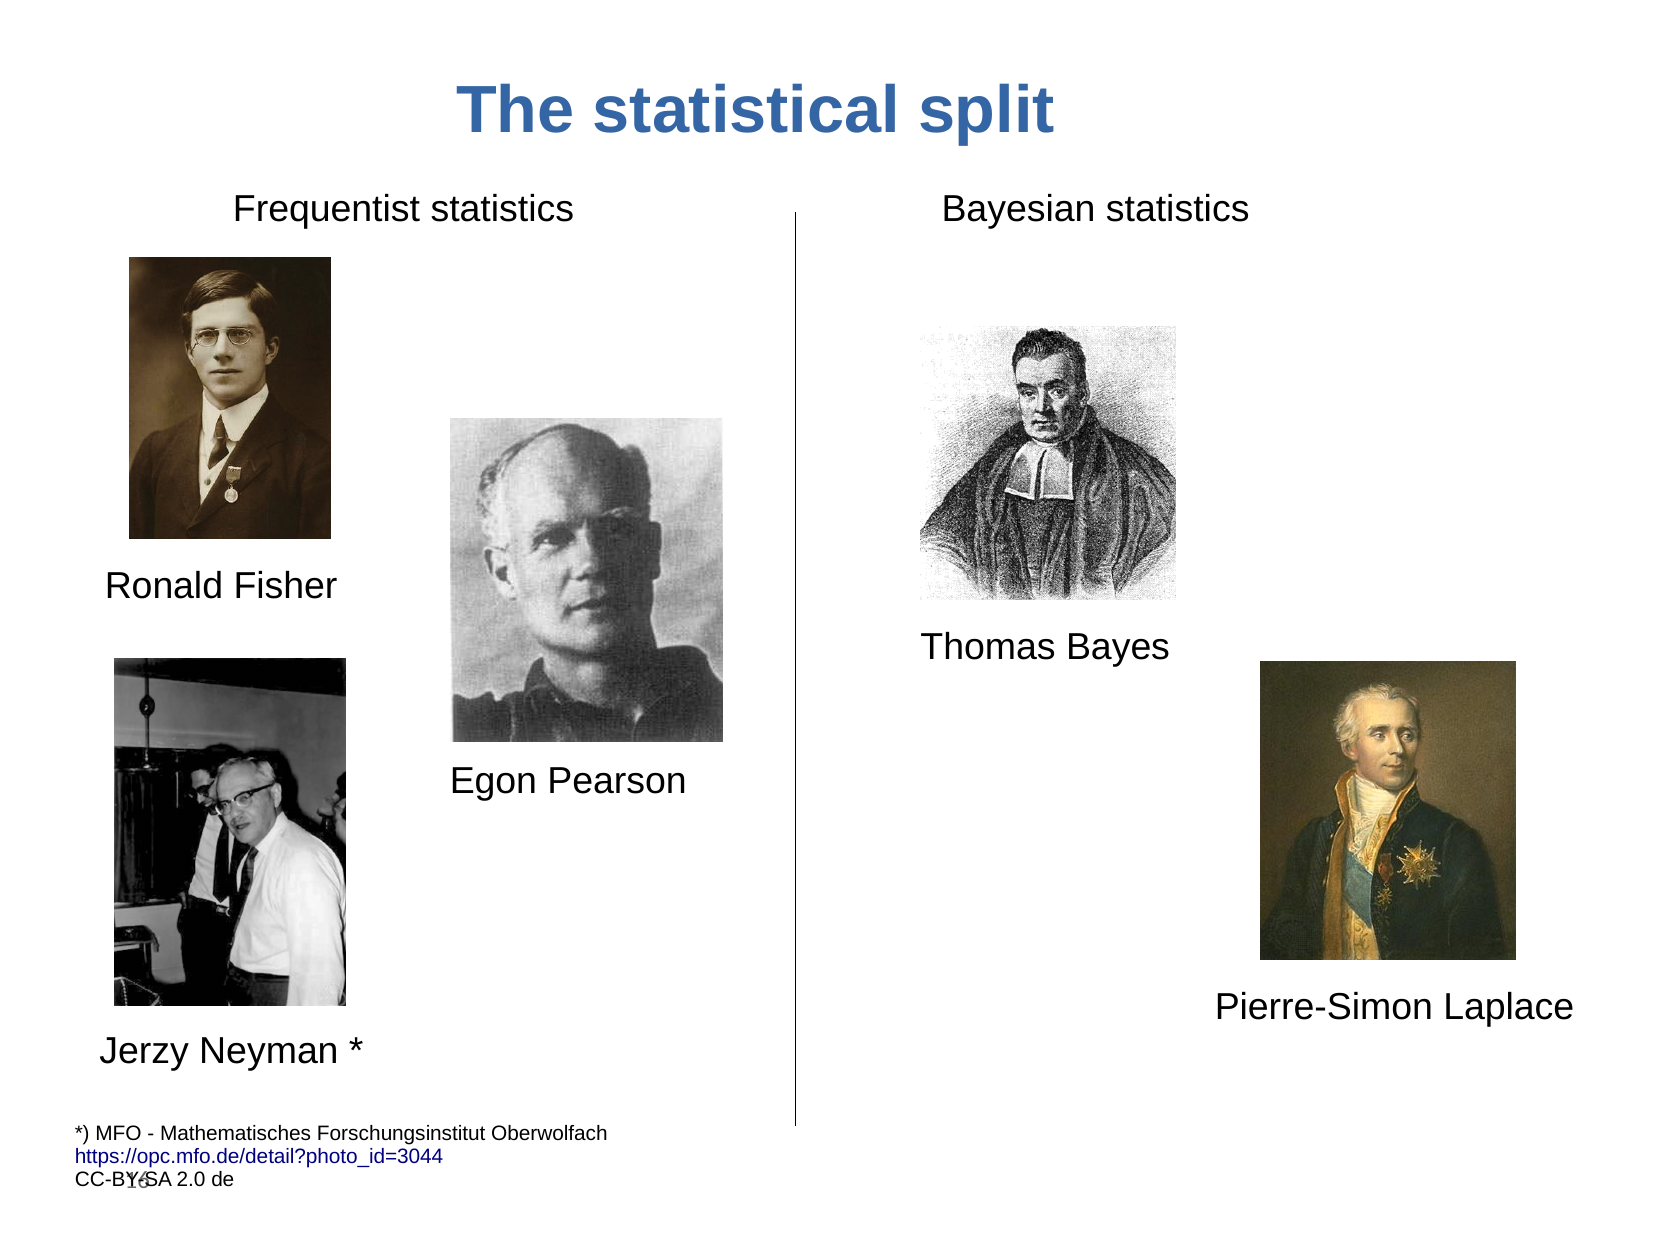

# The statistical split
Frequentist statistics
Bayesian statistics
Ronald Fisher
Thomas Bayes
Egon Pearson
Pierre-Simon Laplace
Jerzy Neyman *
*) MFO - Mathematisches Forschungsinstitut Oberwolfach
https://opc.mfo.de/detail?photo_id=3044
CC-BY-SA 2.0 de
16